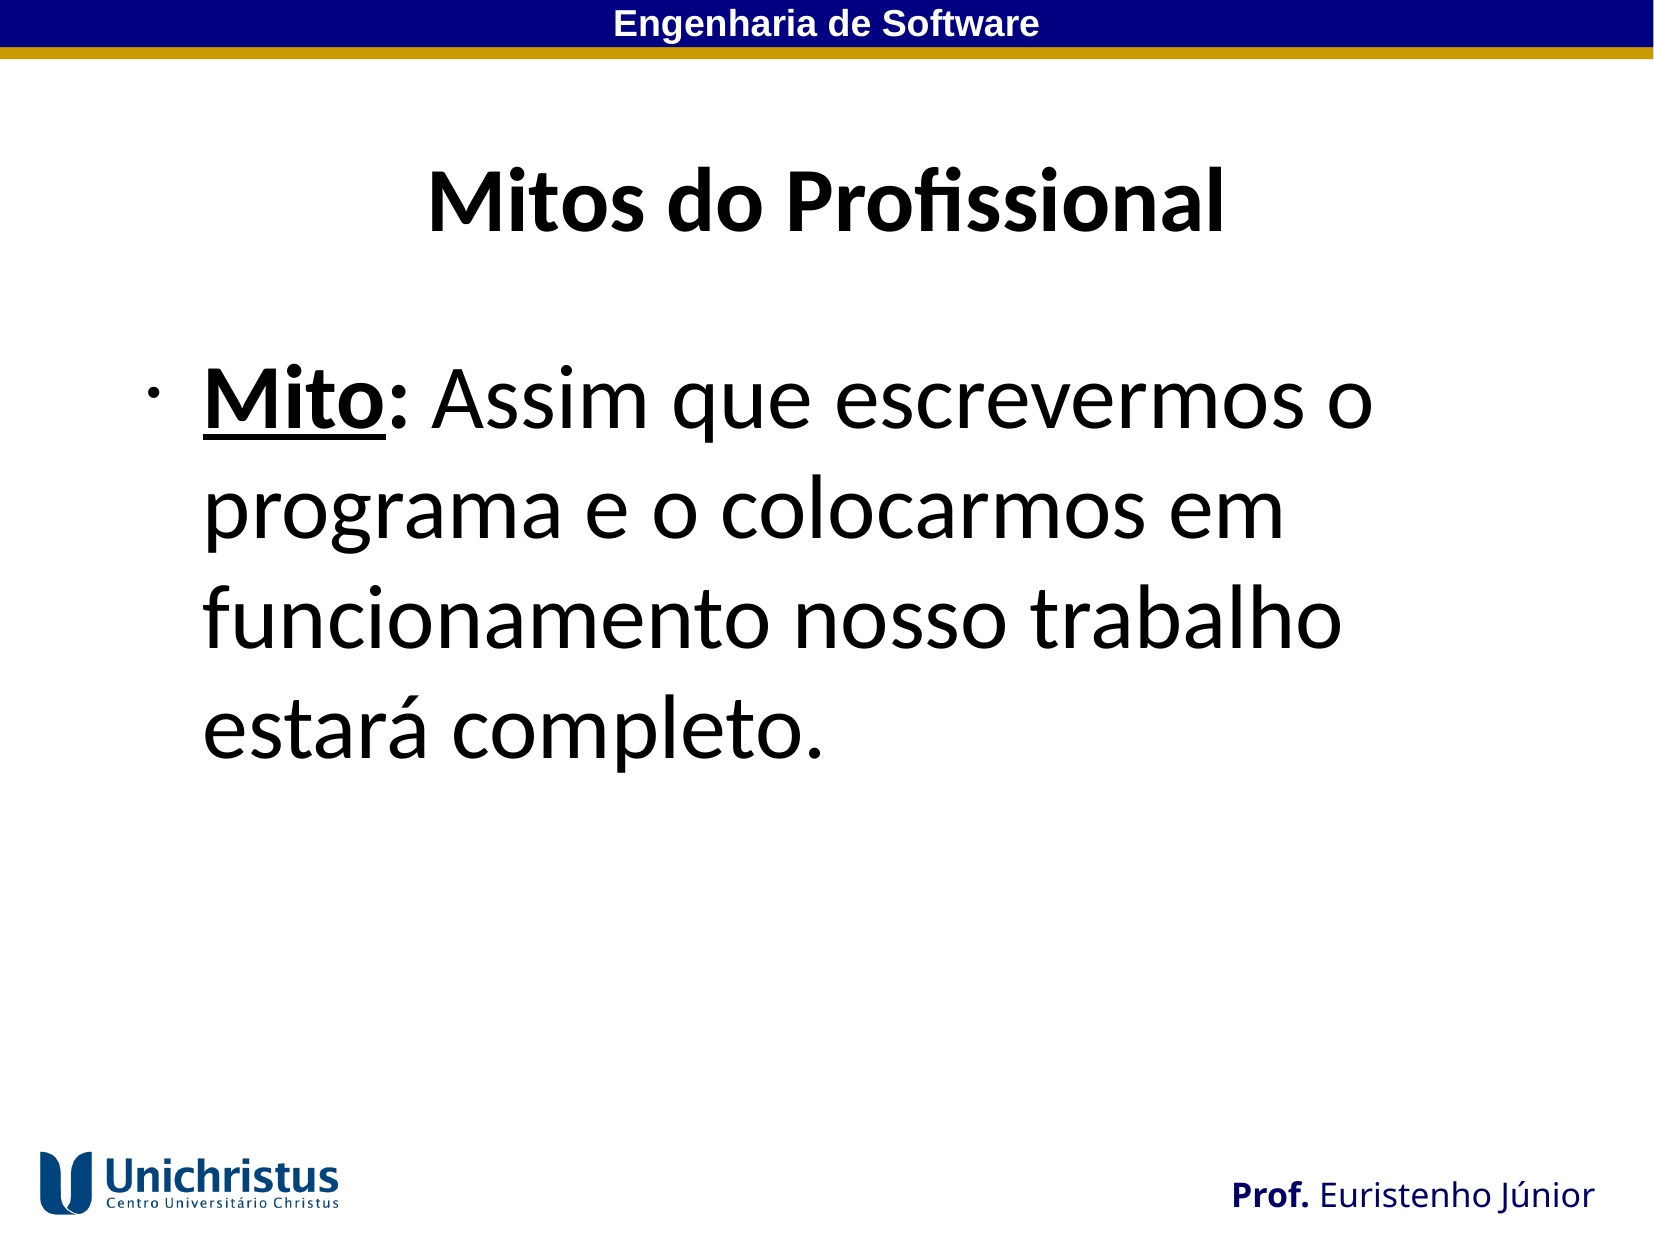

Engenharia de Software
# Mitos do Profissional
Mito: Assim que escrevermos o programa e o colocarmos em funcionamento nosso trabalho estará completo.
Prof. Euristenho Júnior